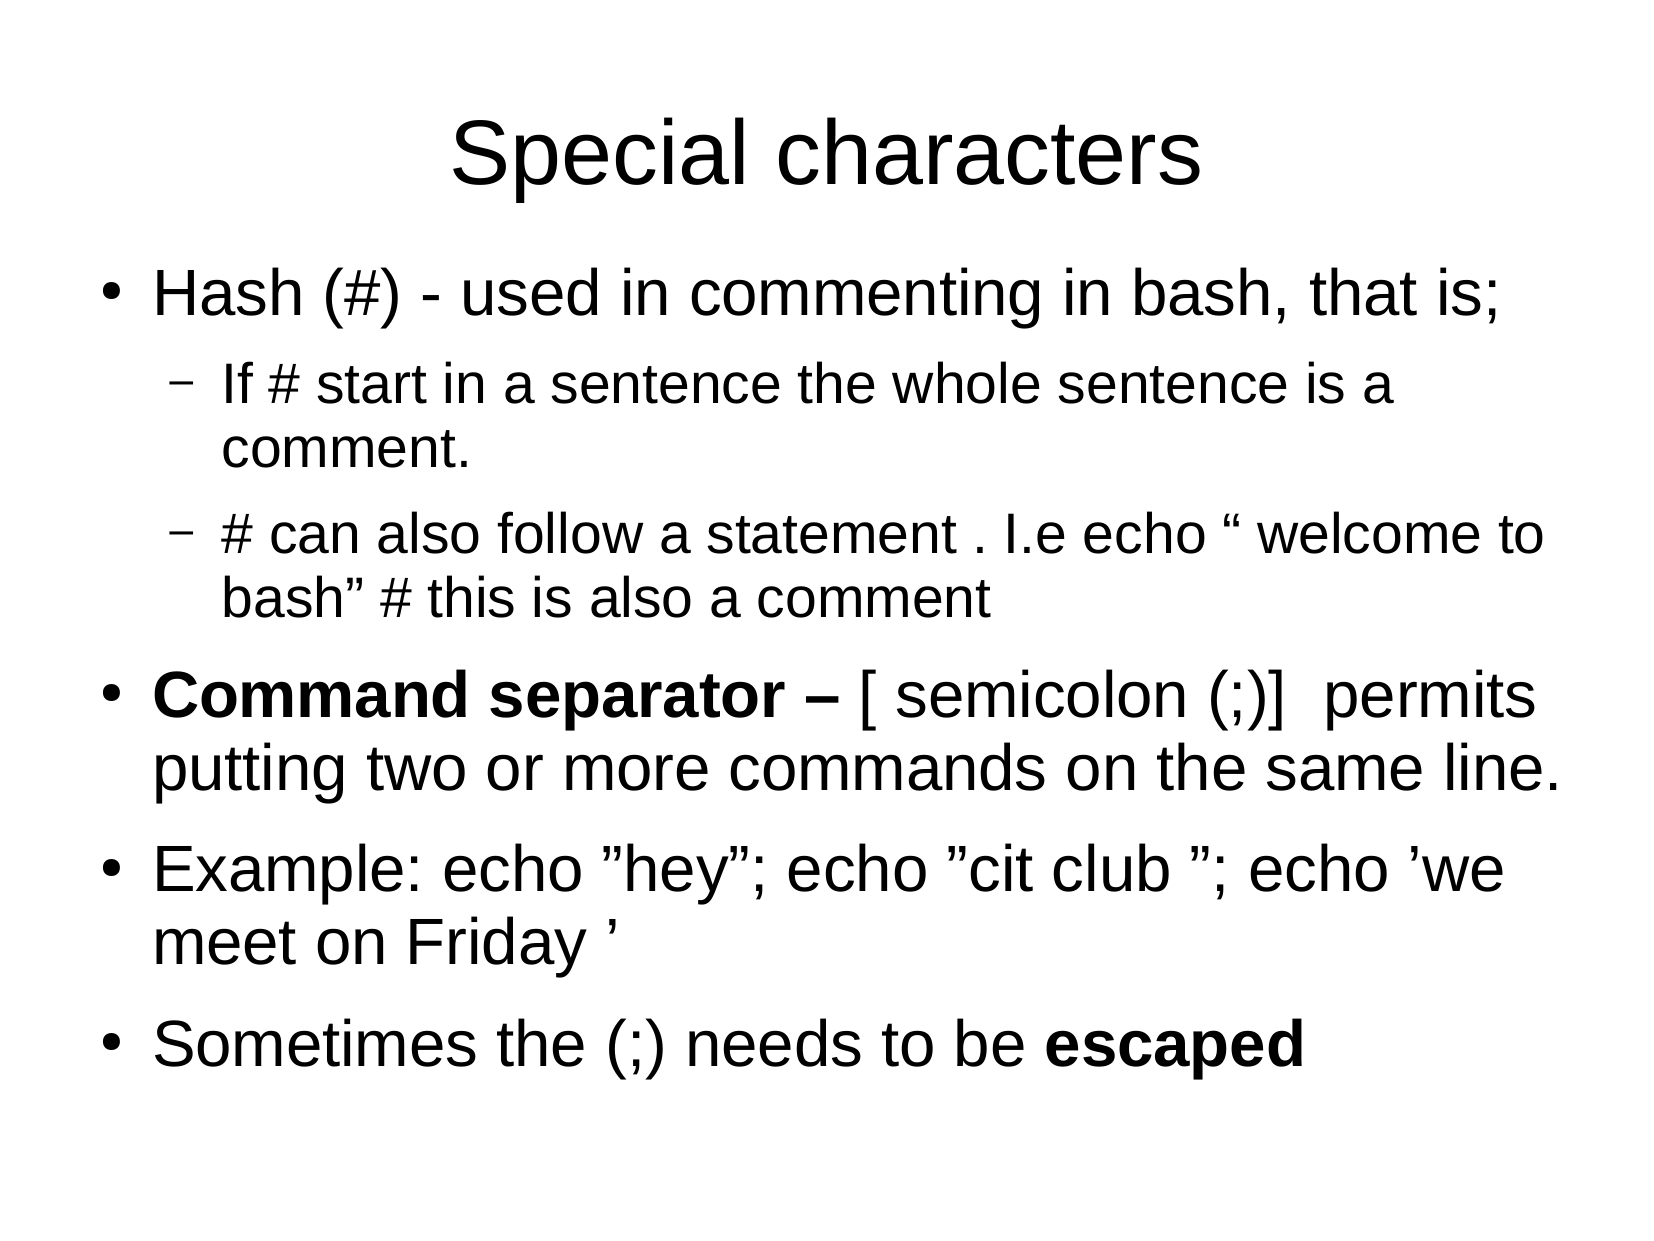

# Special characters
Hash (#) - used in commenting in bash, that is;
If # start in a sentence the whole sentence is a comment.
# can also follow a statement . I.e echo “ welcome to bash” # this is also a comment
Command separator – [ semicolon (;)] permits putting two or more commands on the same line.
Example: echo ”hey”; echo ”cit club ”; echo ’we meet on Friday ’
Sometimes the (;) needs to be escaped